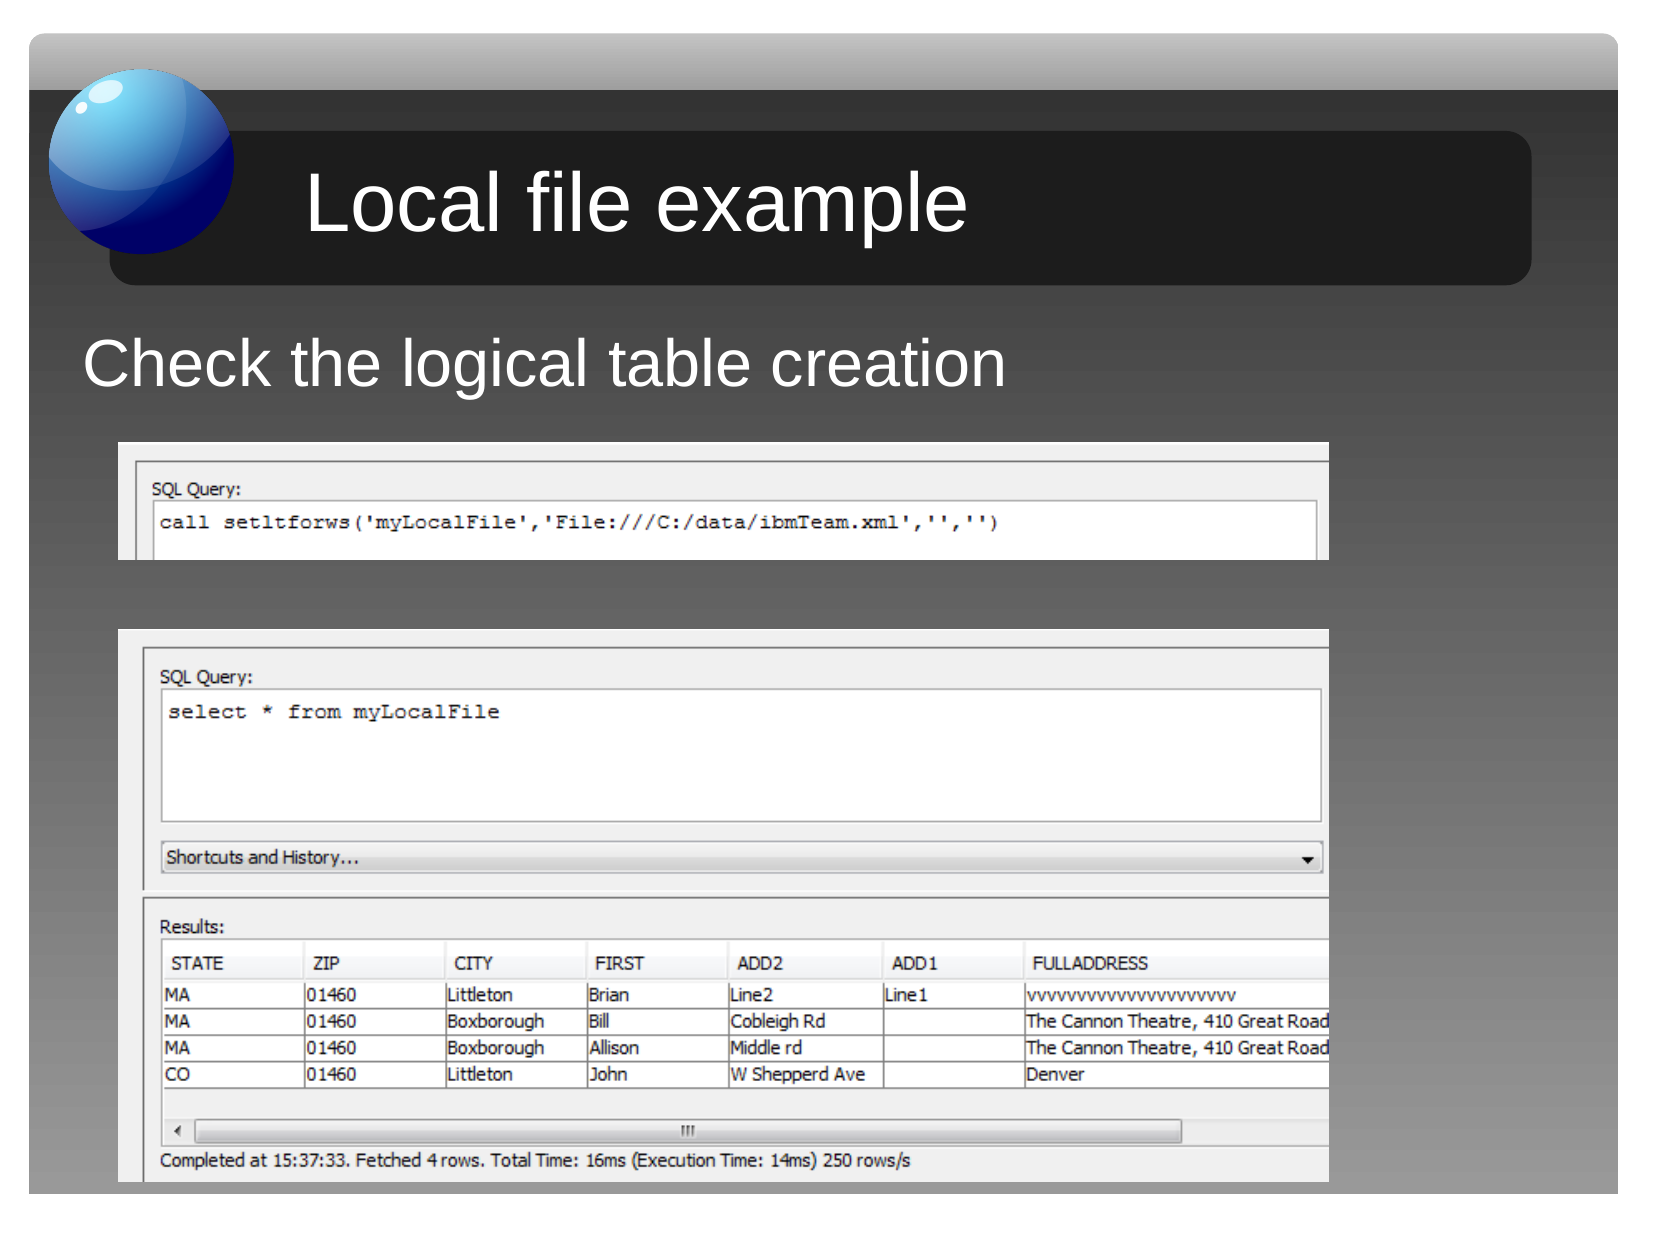

# Local file example
Check the logical table creation